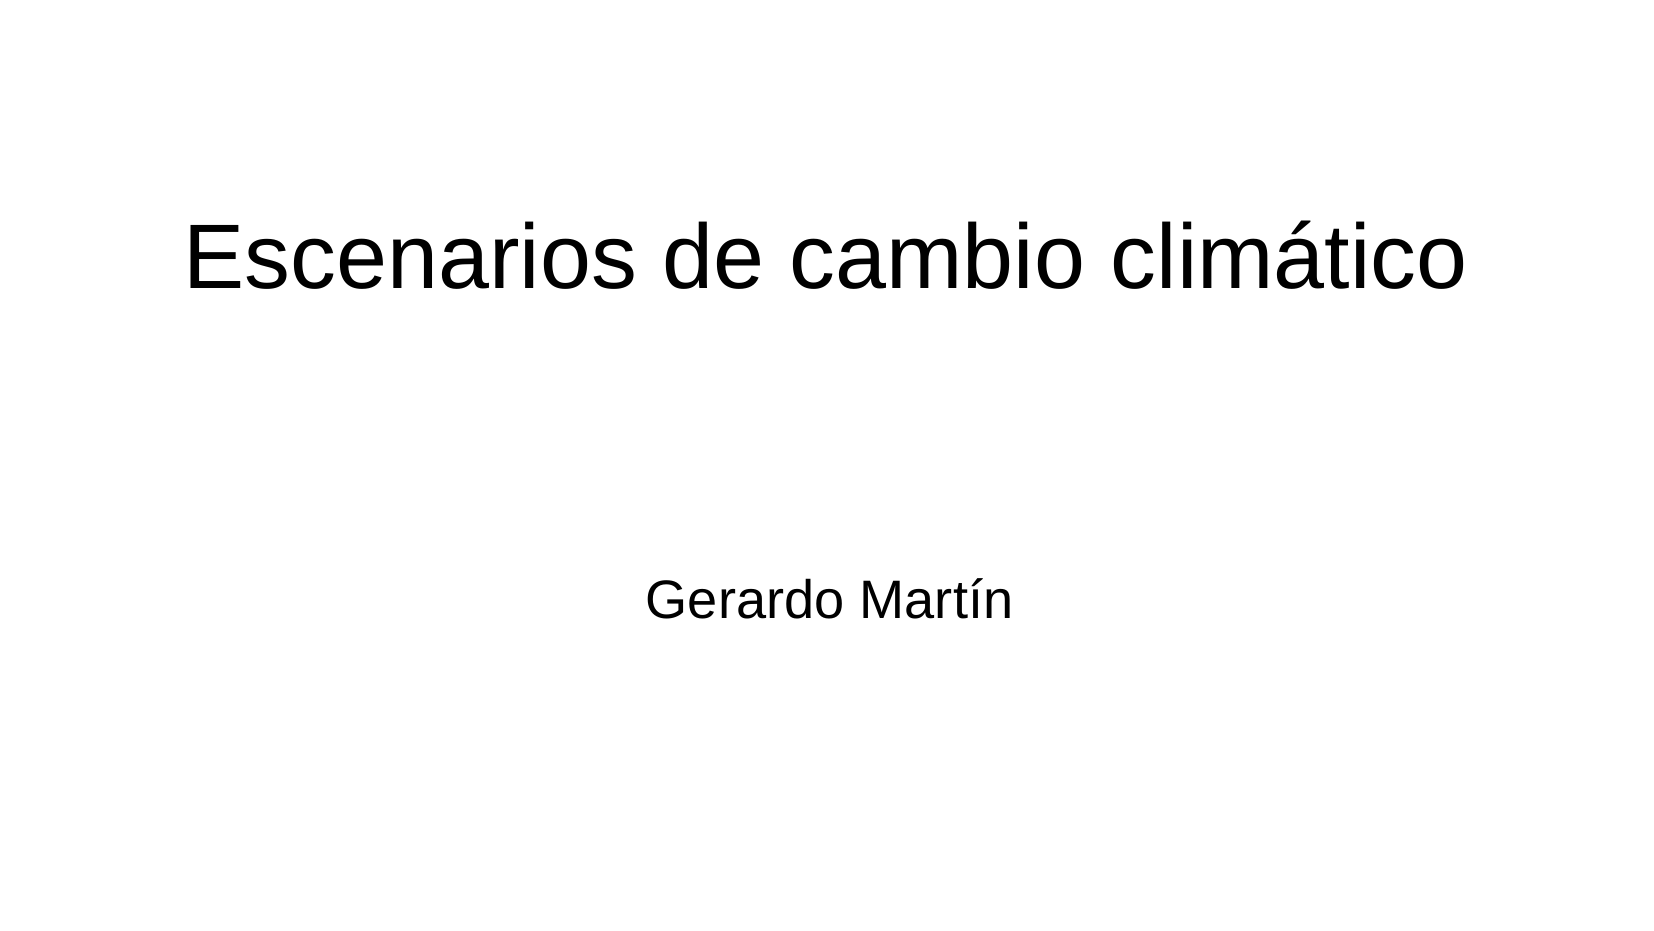

# Escenarios de cambio climático
Gerardo Martín